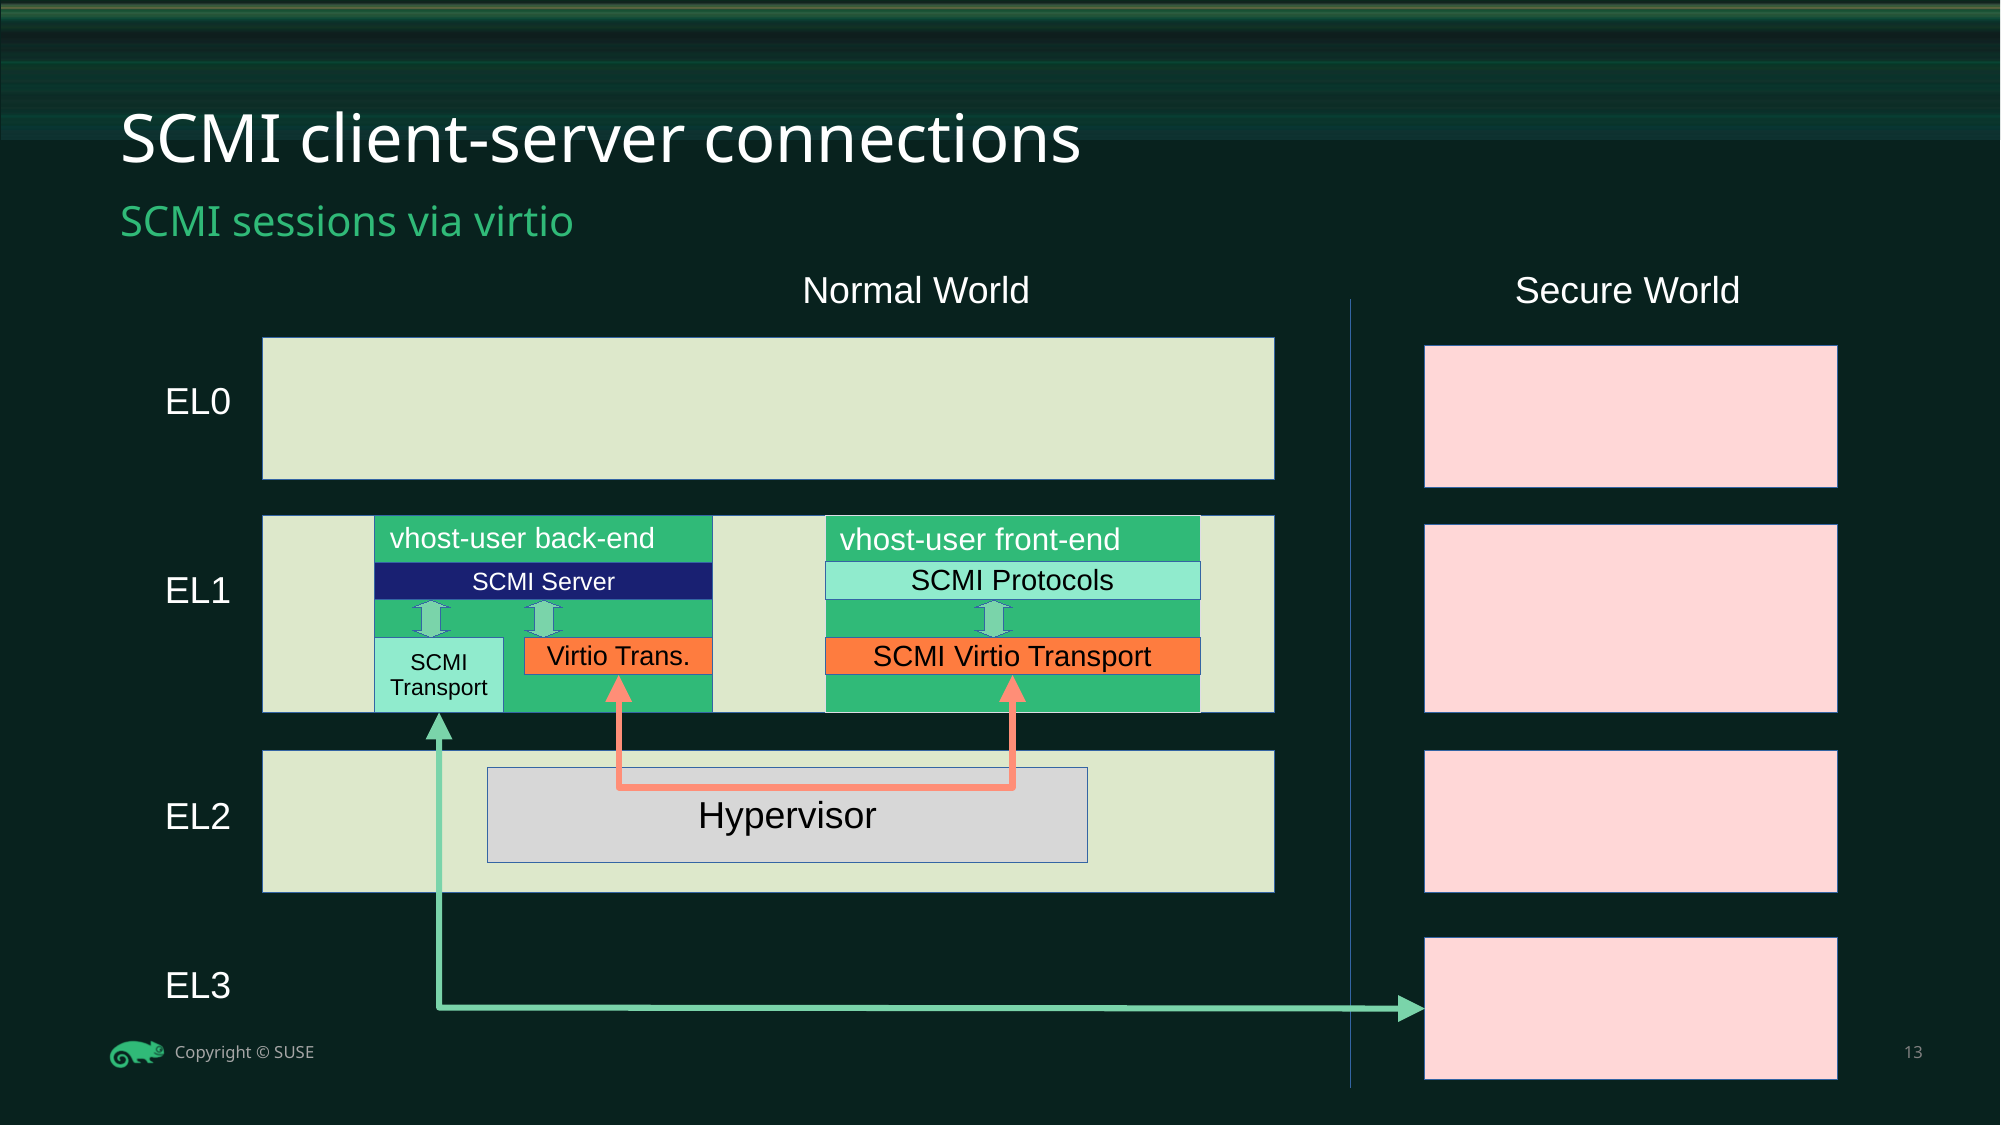

SCMI client-server connections
# SCMI sessions via virtio
Normal World
Secure World
EL0
vhost-user back-end
vhost-user front-end
SCMI Protocols
EL1
SCMI Server
SCMI
Transport
Virtio Trans.
SCMI Virtio Transport
Hypervisor
EL2
EL3
13